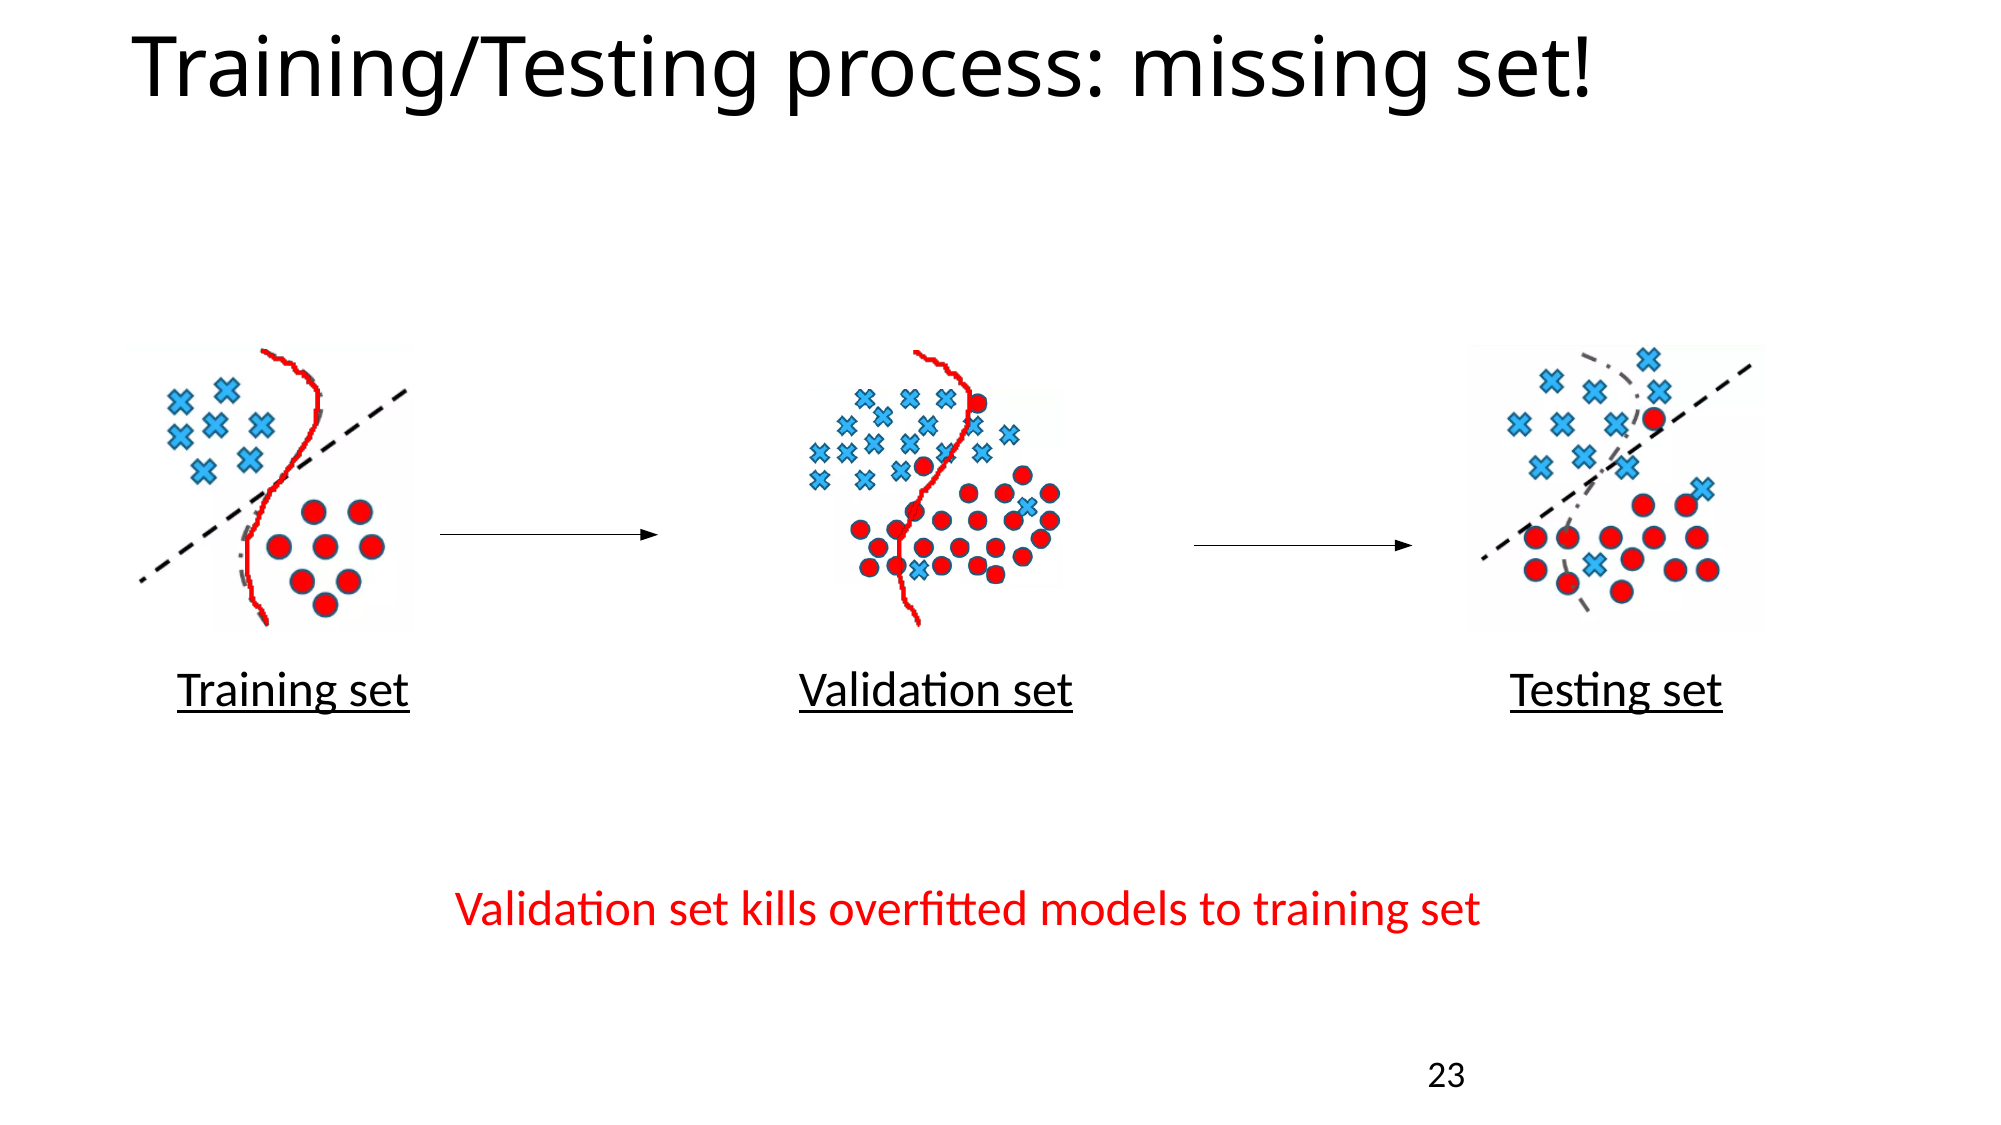

Training/Testing process: missing set!
Training set
Validation set
Testing set
Validation set kills overfitted models to training set
13